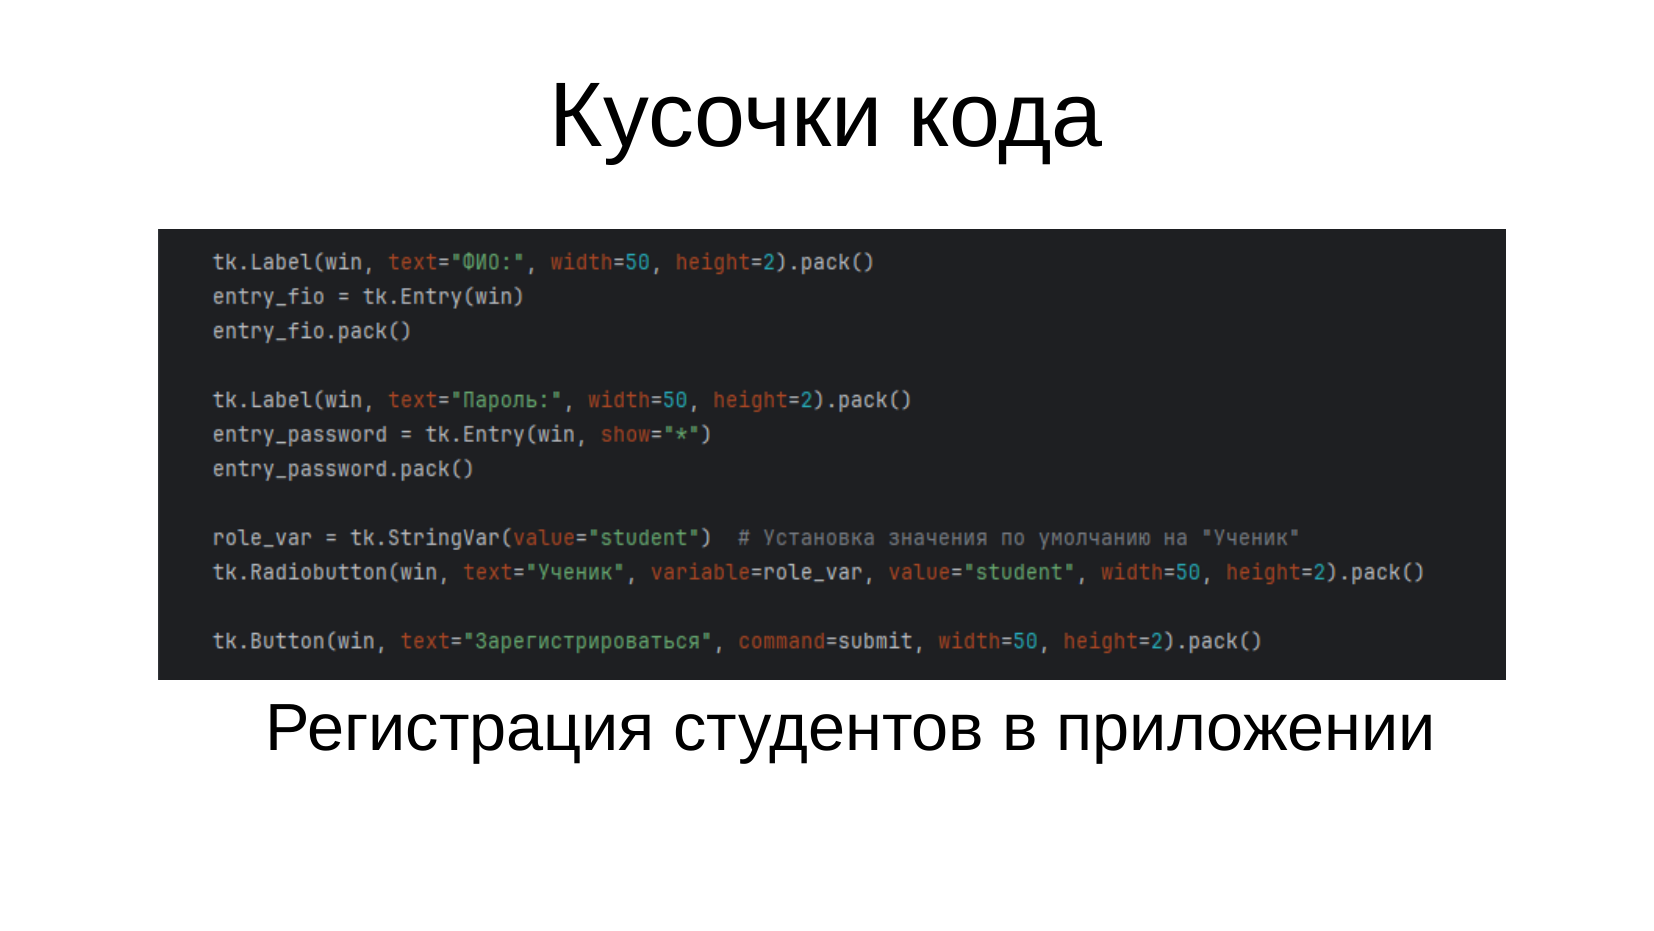

Кусочки кода
# Регистрация студентов в приложении